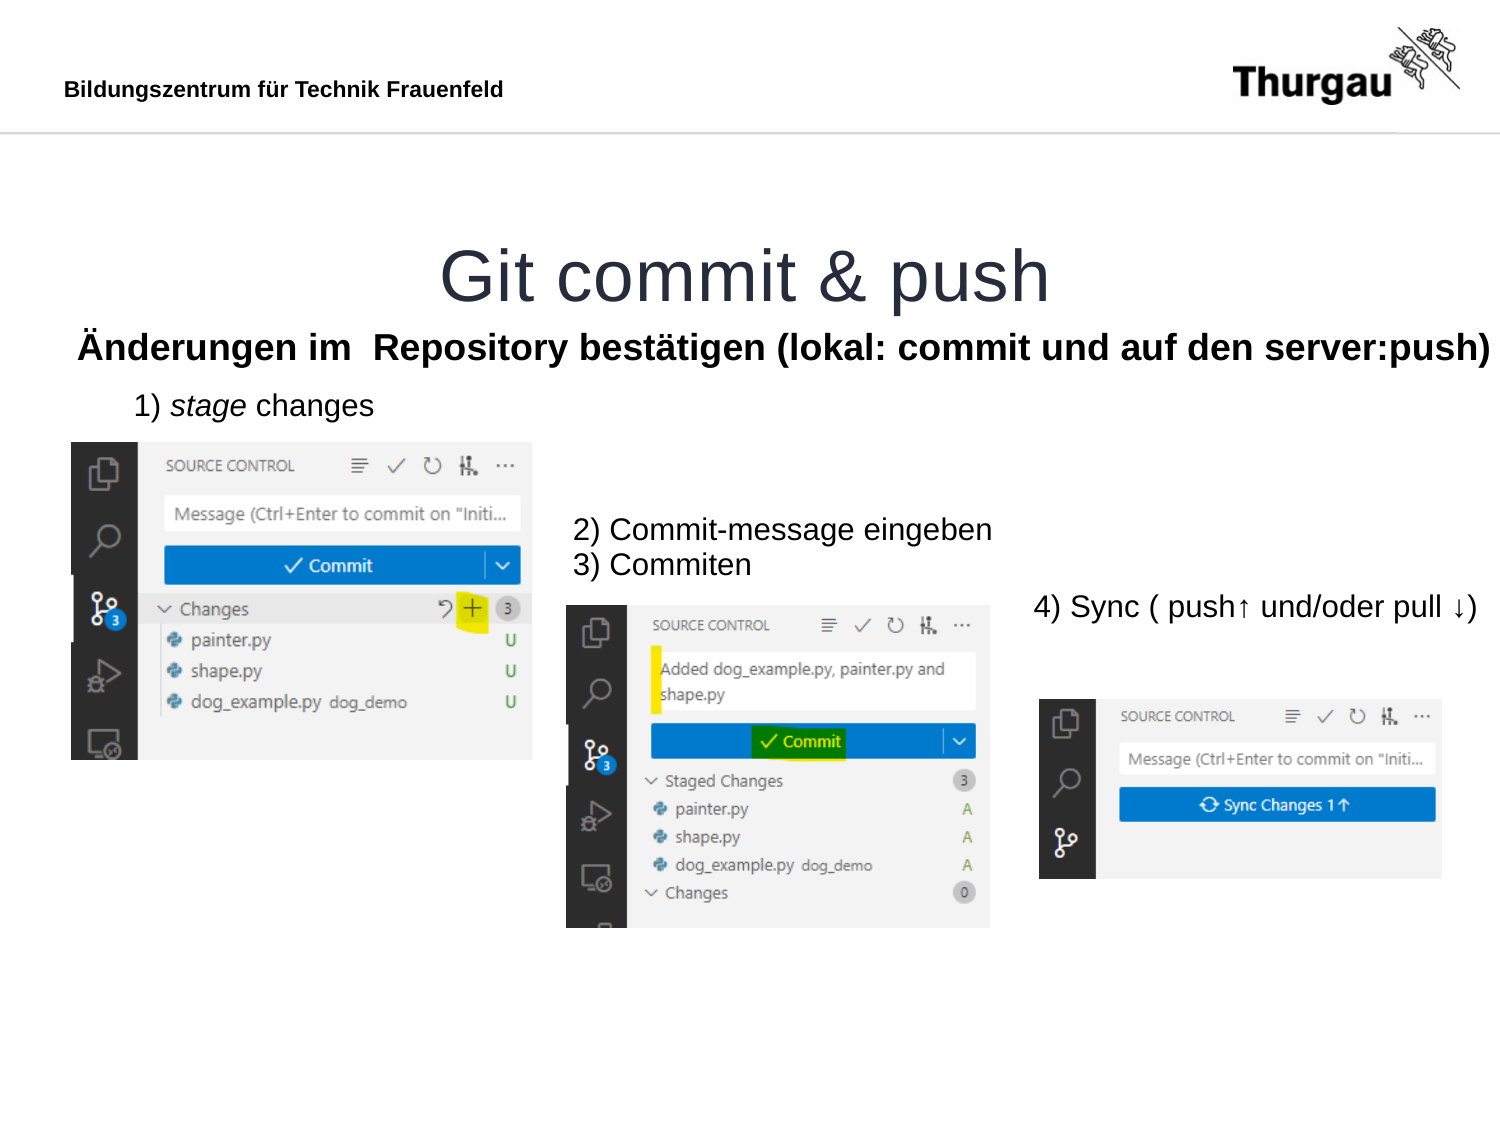

Bildungszentrum für Technik Frauenfeld
Git commit & push
Änderungen im Repository bestätigen (lokal: commit und auf den server:push)
1) stage changes
2) Commit-message eingeben
3) Commiten
4) Sync ( push↑ und/oder pull ↓)